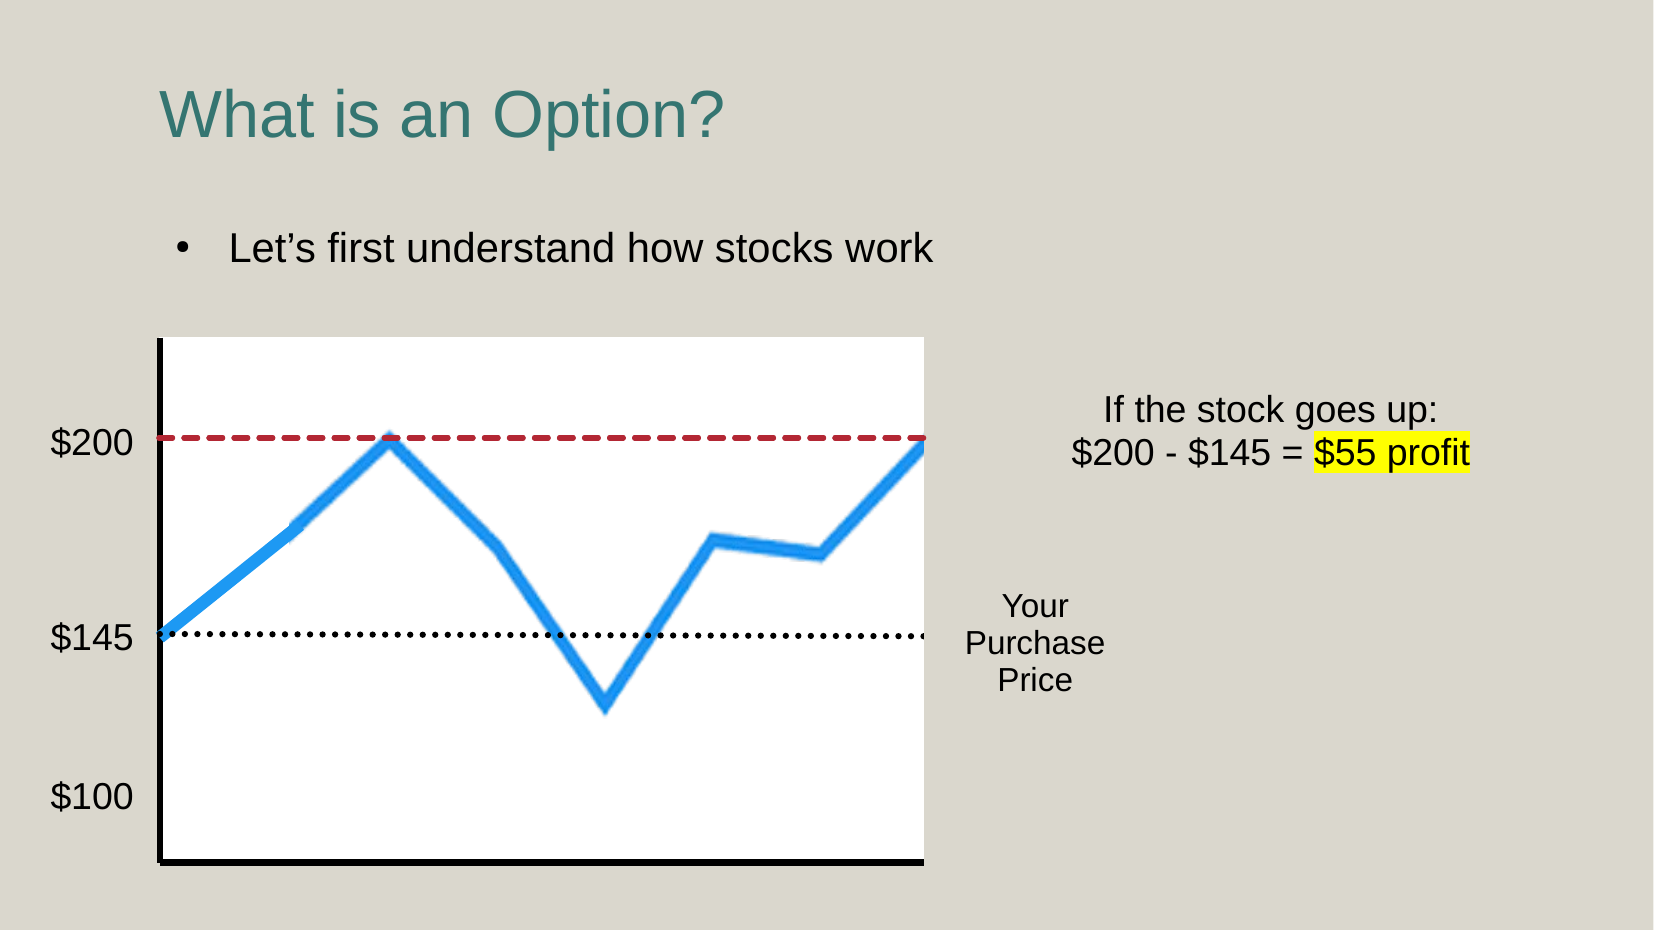

# What is an Option?
Let’s first understand how stocks work
If the stock goes up: $200 - $145 = $55 profit
$200
Your Purchase Price
$145
$100